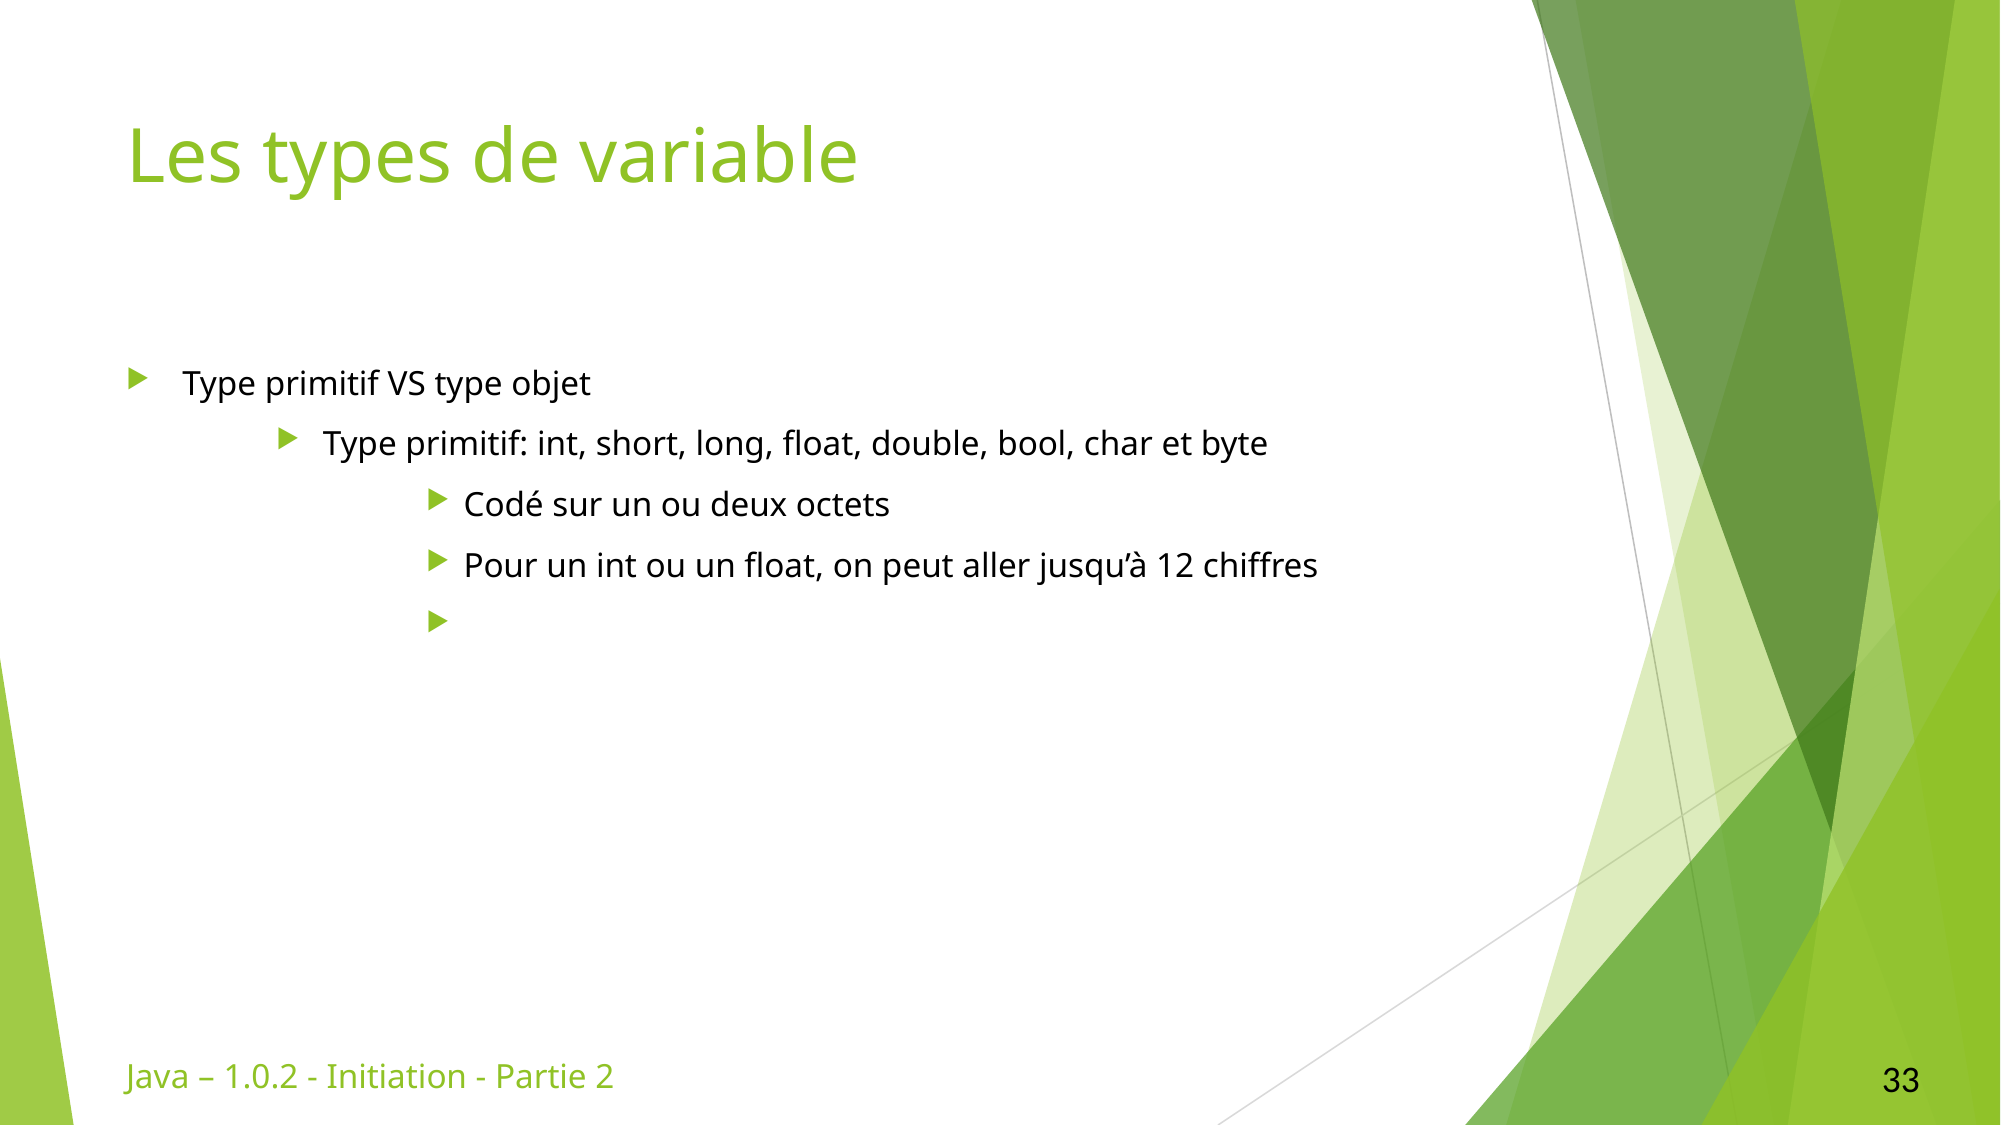

# Les types de variable
Type primitif VS type objet
Type primitif: int, short, long, float, double, bool, char et byte
Codé sur un ou deux octets
Pour un int ou un float, on peut aller jusqu’à 12 chiffres
Java – 1.0.2 - Initiation - Partie 2